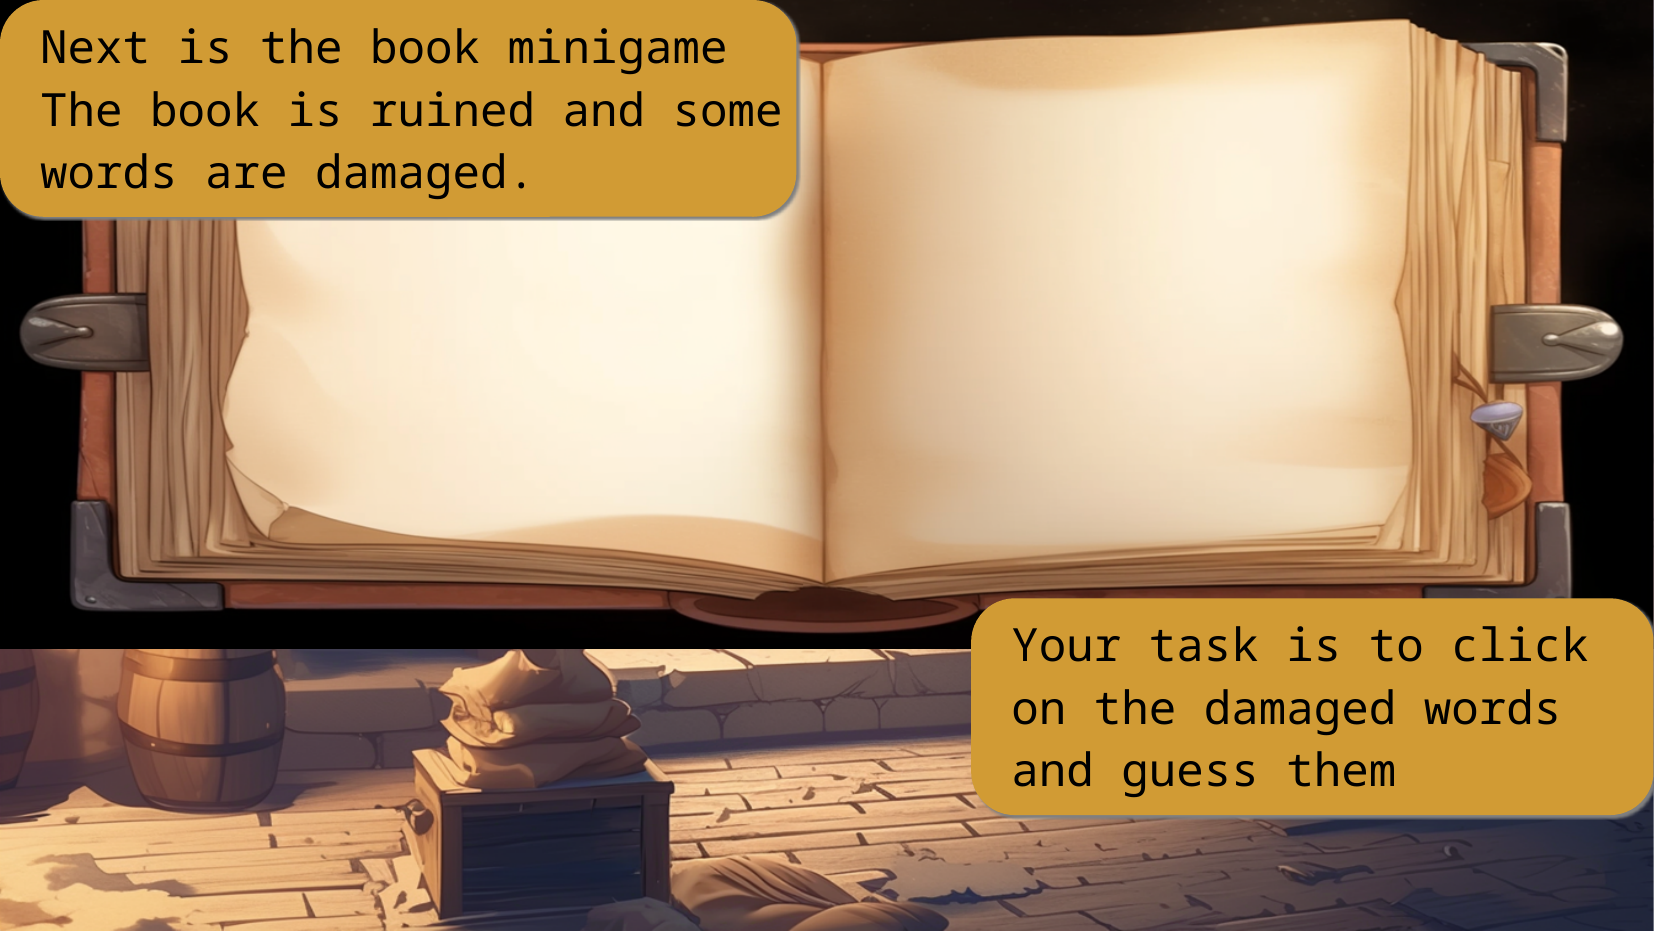

Next is the book minigame
 The book is ruined and some
 words are damaged.
 Your task is to click
 on the damaged words
 and guess them